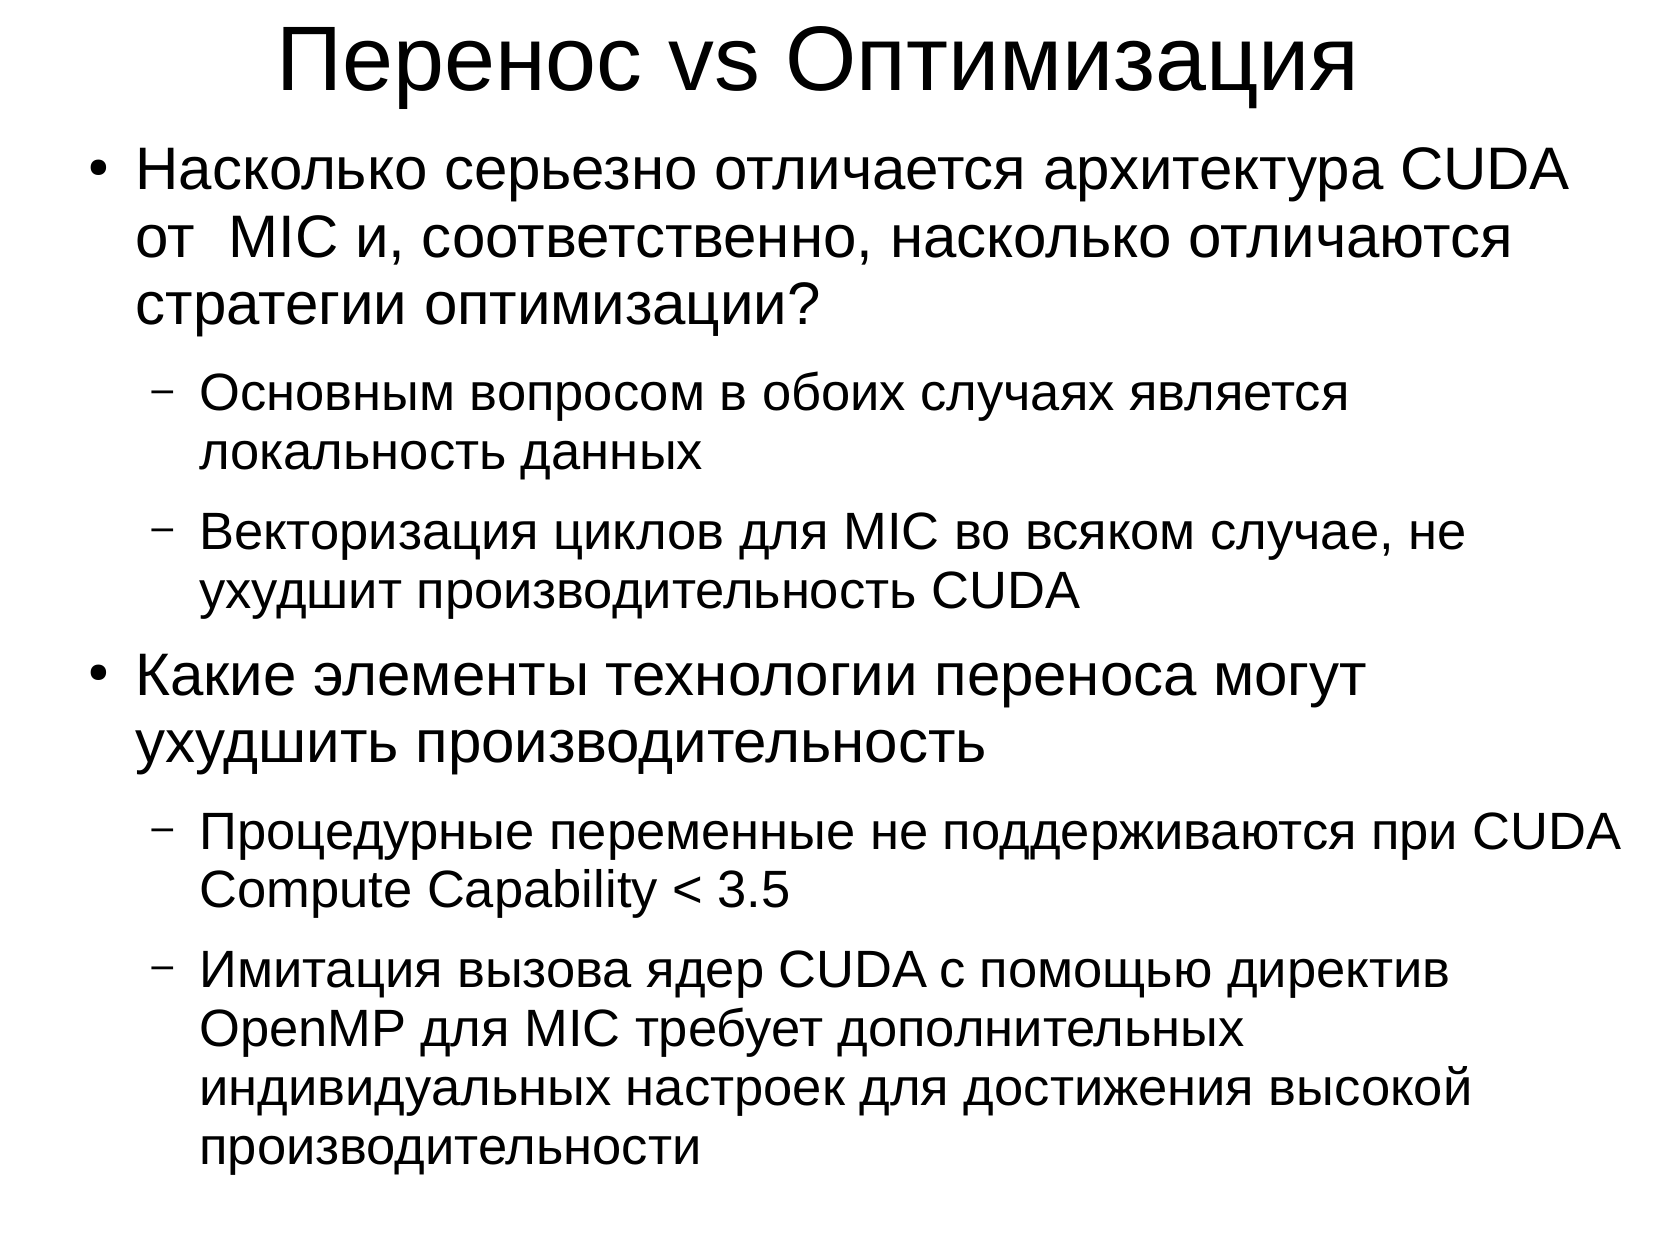

# Перенос vs Оптимизация
Насколько серьезно отличается архитектура CUDA от MIC и, соответственно, насколько отличаются стратегии оптимизации?
Основным вопросом в обоих случаях является локальность данных
Векторизация циклов для MIC во всяком случае, не ухудшит производительность CUDA
Какие элементы технологии переноса могут ухудшить производительность
Процедурные переменные не поддерживаются при CUDA Compute Capability < 3.5
Имитация вызова ядер CUDA c помощью директив OpenMP для MIC требует дополнительных индивидуальных настроек для достижения высокой производительности